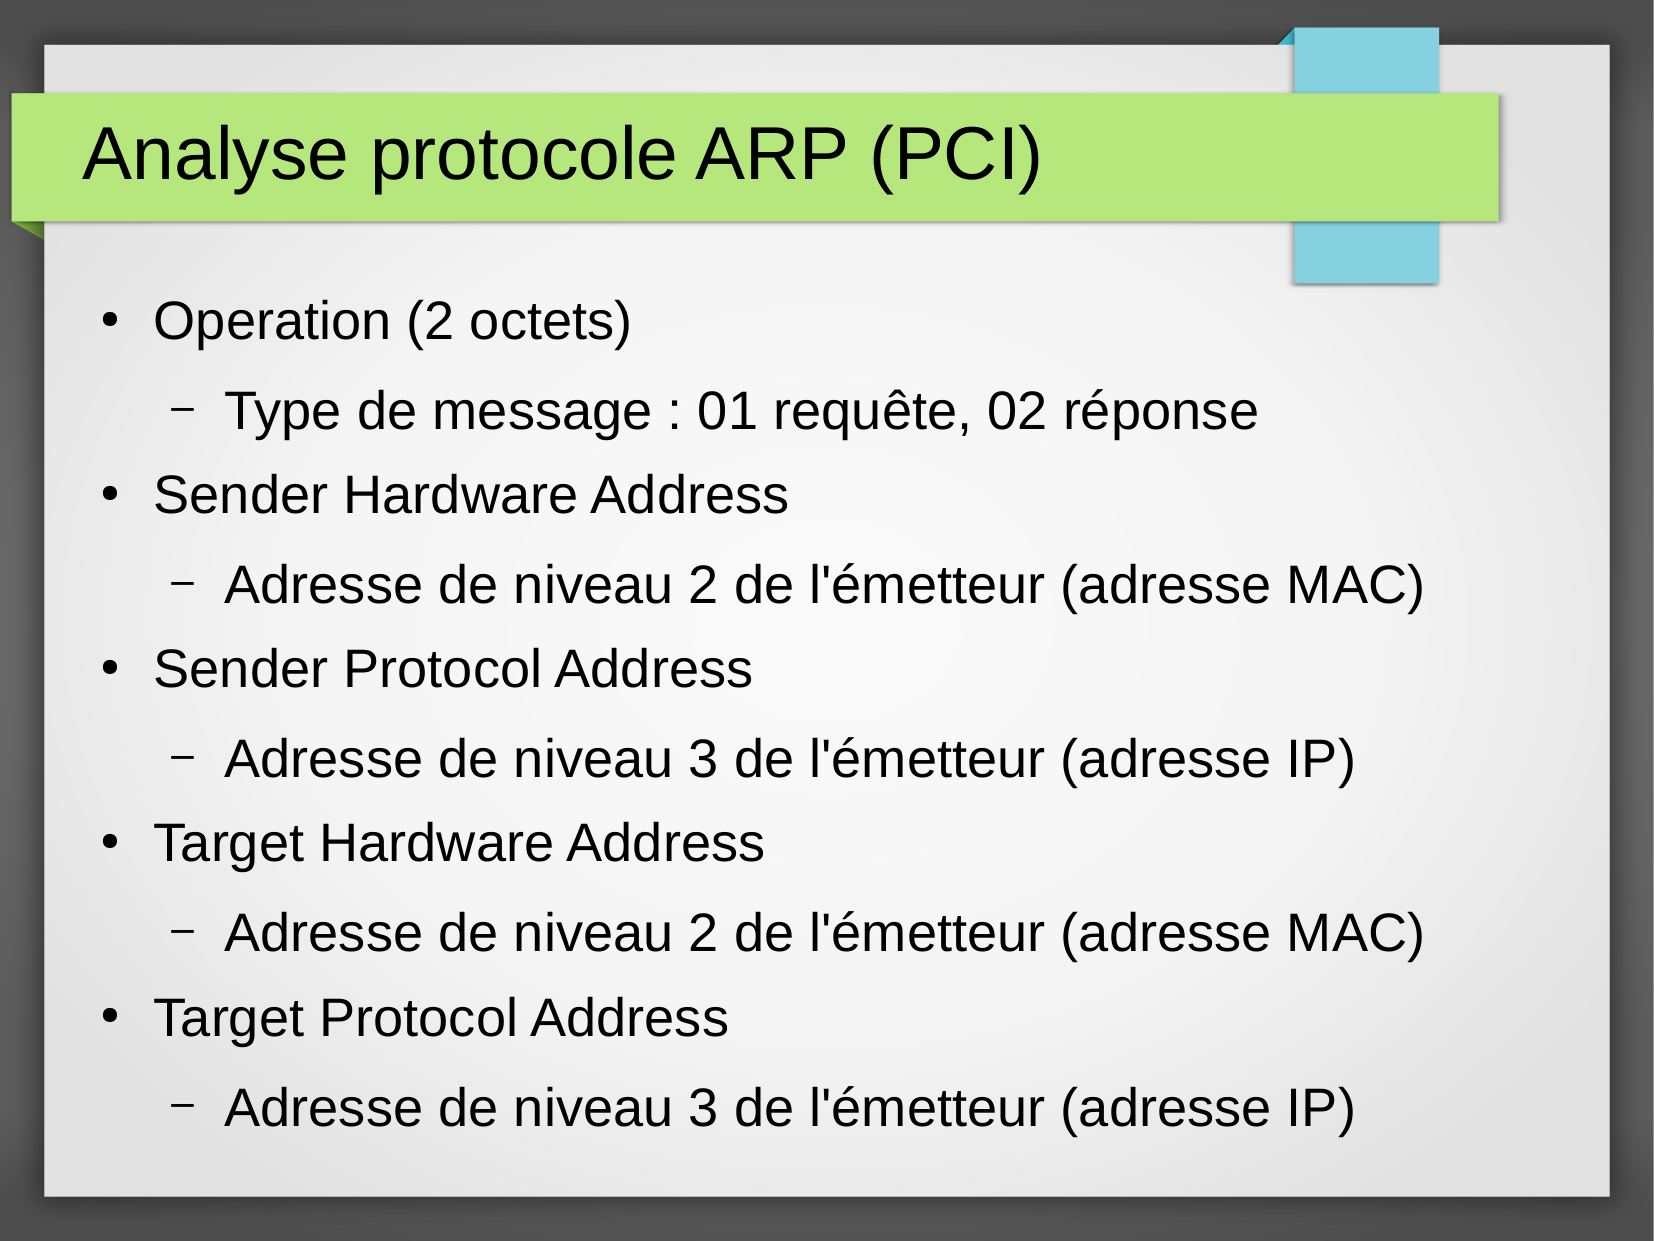

# Analyse protocole ARP (PCI)
Operation (2 octets)
Type de message : 01 requête, 02 réponse
Sender Hardware Address
Adresse de niveau 2 de l'émetteur (adresse MAC)
Sender Protocol Address
Adresse de niveau 3 de l'émetteur (adresse IP)
Target Hardware Address
Adresse de niveau 2 de l'émetteur (adresse MAC)
Target Protocol Address
Adresse de niveau 3 de l'émetteur (adresse IP)